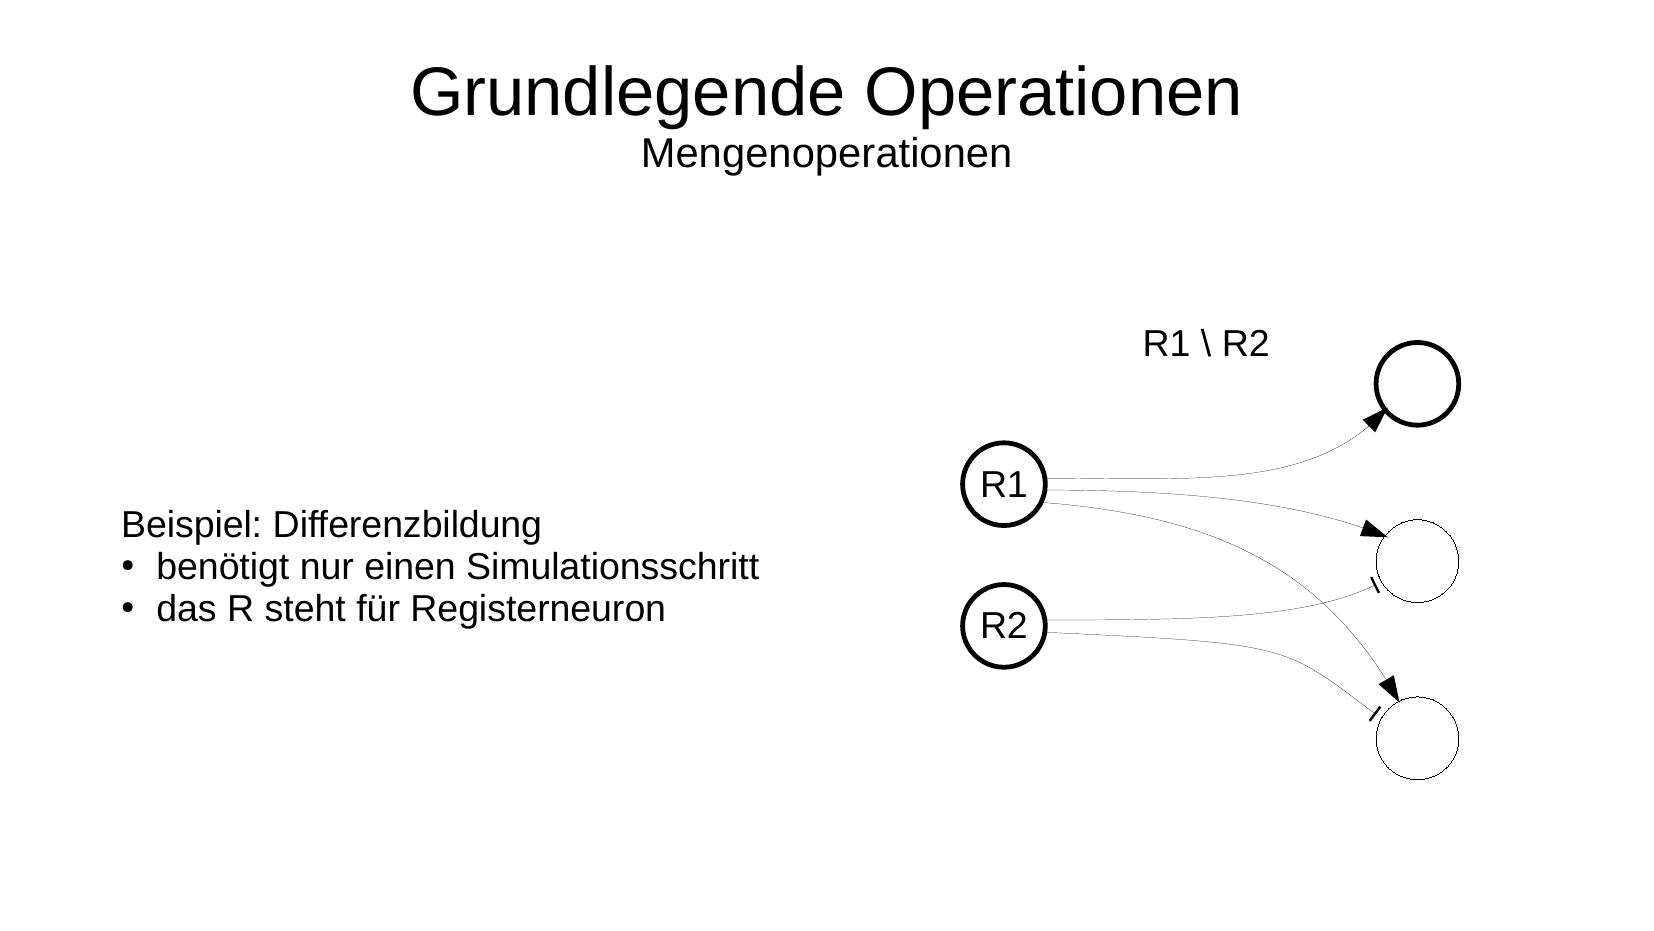

# Grundlegende Operationen Mengenoperationen
R1 \ R2
R1
Beispiel: Differenzbildung
benötigt nur einen Simulationsschritt
das R steht für Registerneuron
R2